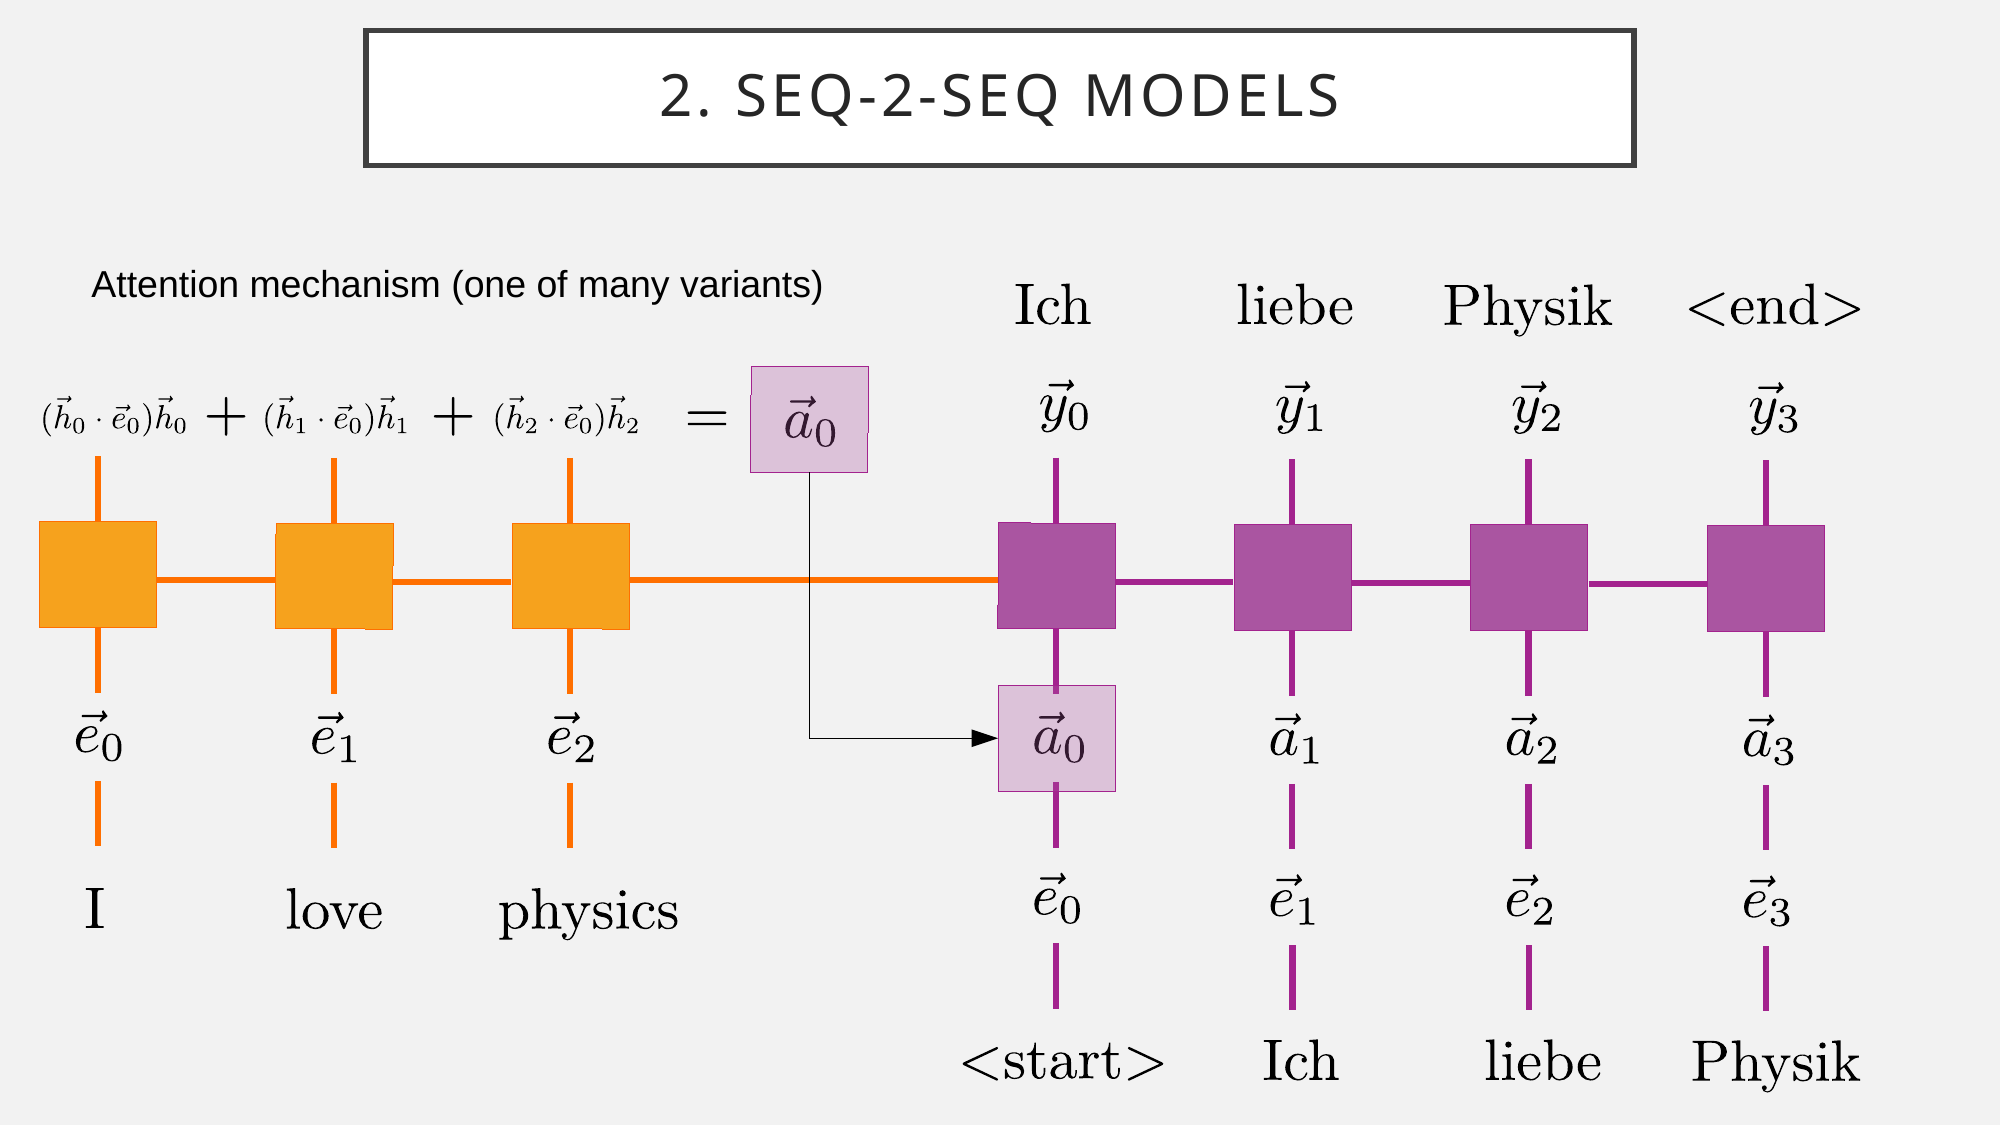

# 2. Seq-2-seq models
Attention mechanism (one of many variants)